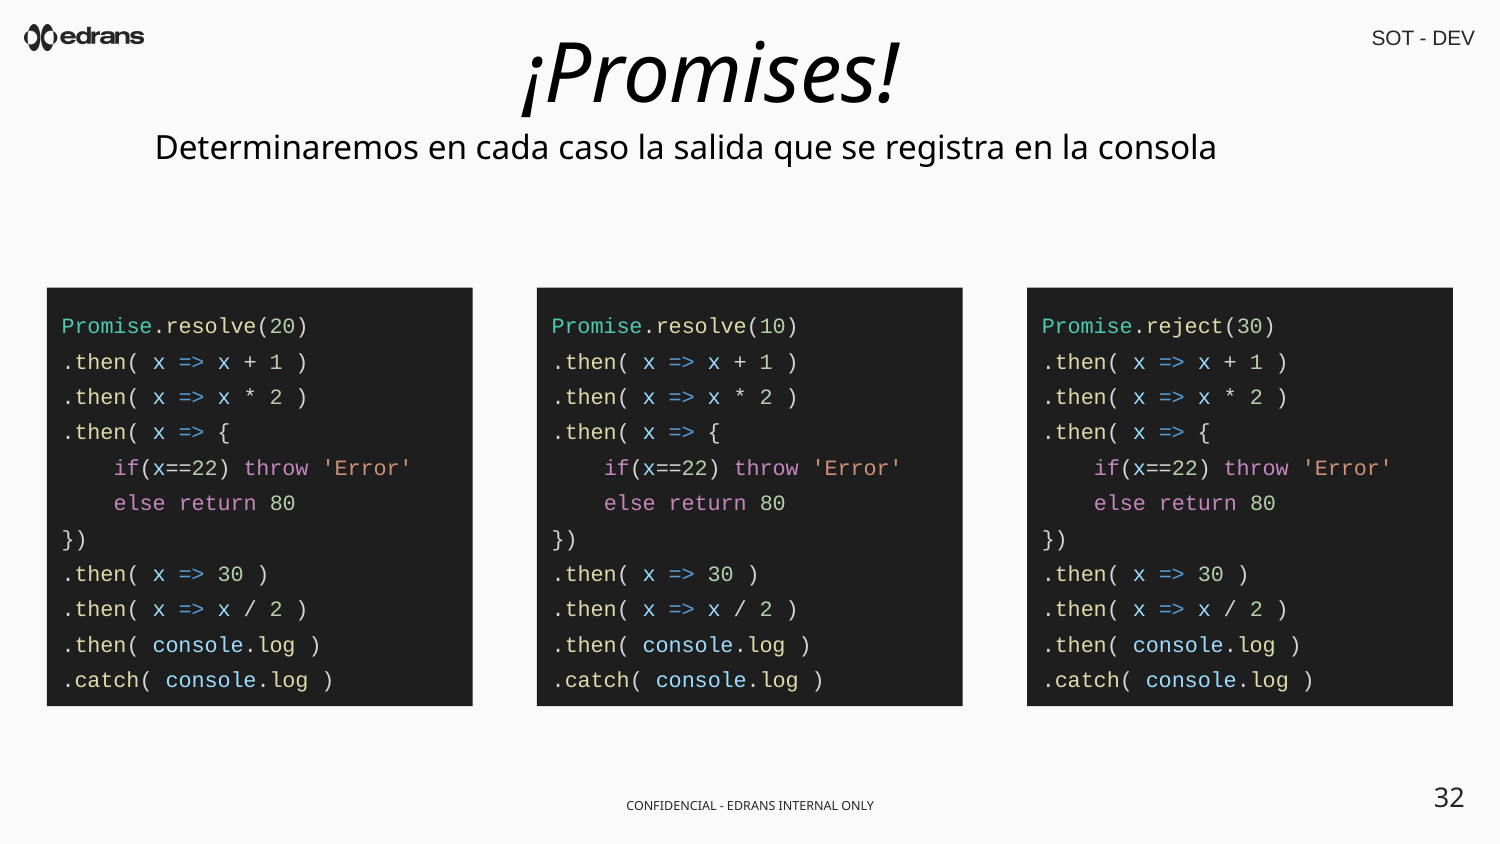

¡Promises!
SOT - DEV
Determinaremos en cada caso la salida que se registra en la consola
Promise.resolve(20)
.then( x => x + 1 )
.then( x => x * 2 )
.then( x => {
 if(x==22) throw 'Error'
 else return 80
})
.then( x => 30 )
.then( x => x / 2 )
.then( console.log )
.catch( console.log )
Promise.resolve(10)
.then( x => x + 1 )
.then( x => x * 2 )
.then( x => {
 if(x==22) throw 'Error'
 else return 80
})
.then( x => 30 )
.then( x => x / 2 )
.then( console.log )
.catch( console.log )
Promise.reject(30)
.then( x => x + 1 )
.then( x => x * 2 )
.then( x => {
 if(x==22) throw 'Error'
 else return 80
})
.then( x => 30 )
.then( x => x / 2 )
.then( console.log )
.catch( console.log )
CONFIDENCIAL - EDRANS INTERNAL ONLY